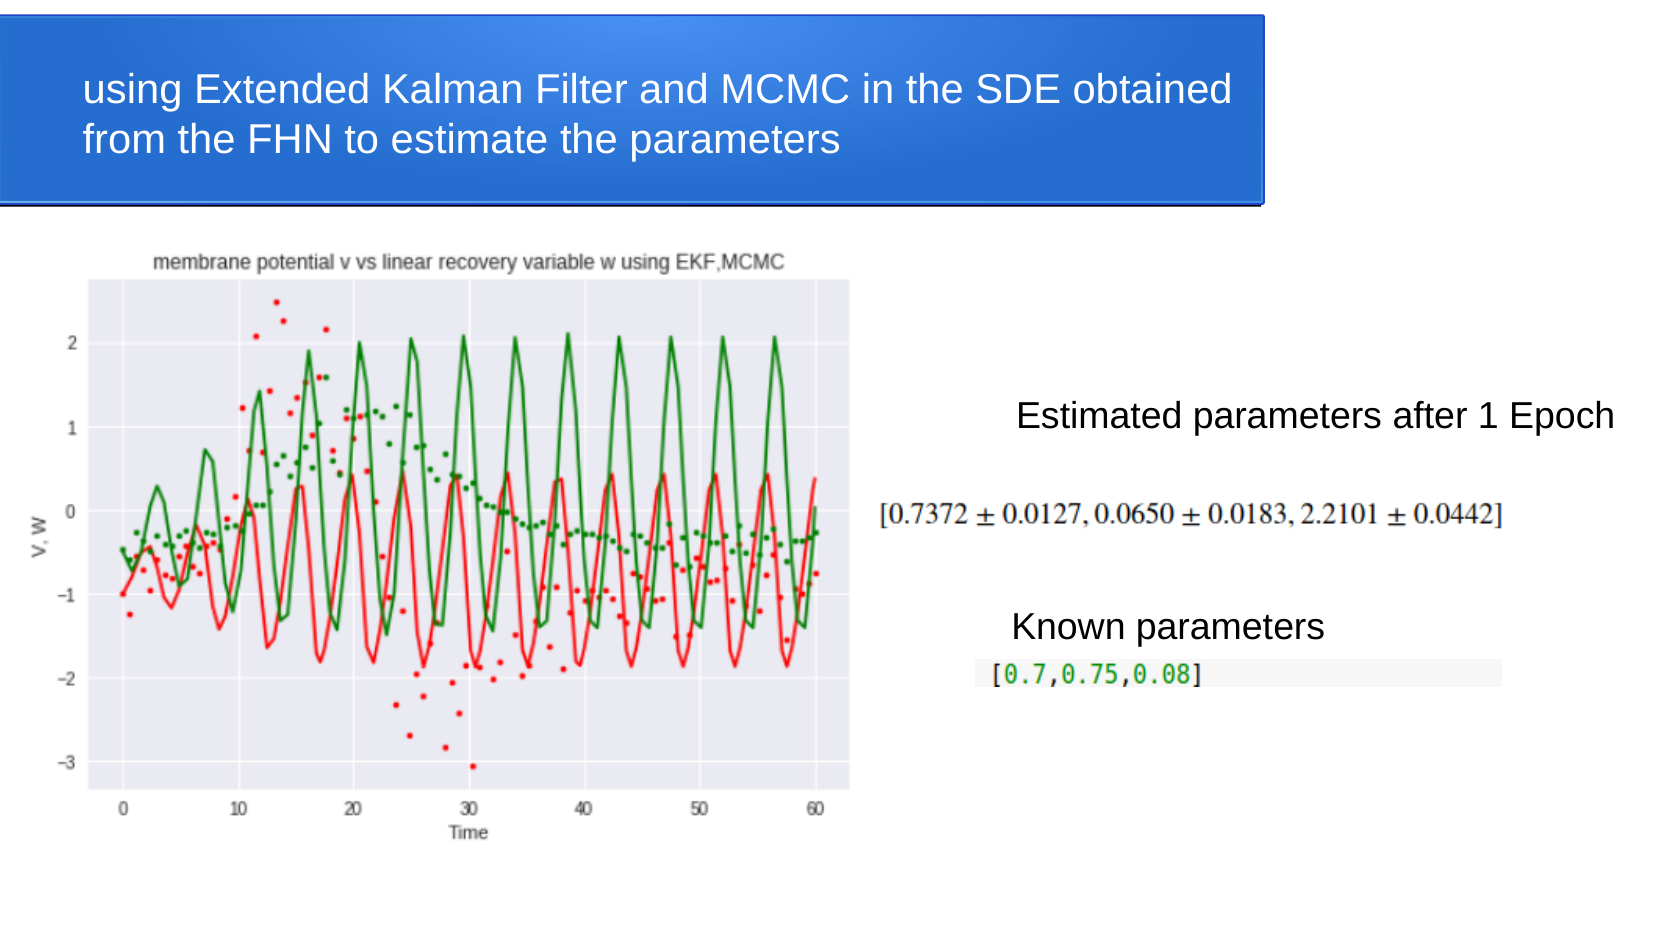

# using Extended Kalman Filter and MCMC in the SDE obtained from the FHN to estimate the parameters
Estimated parameters after 1 Epoch
Known parameters